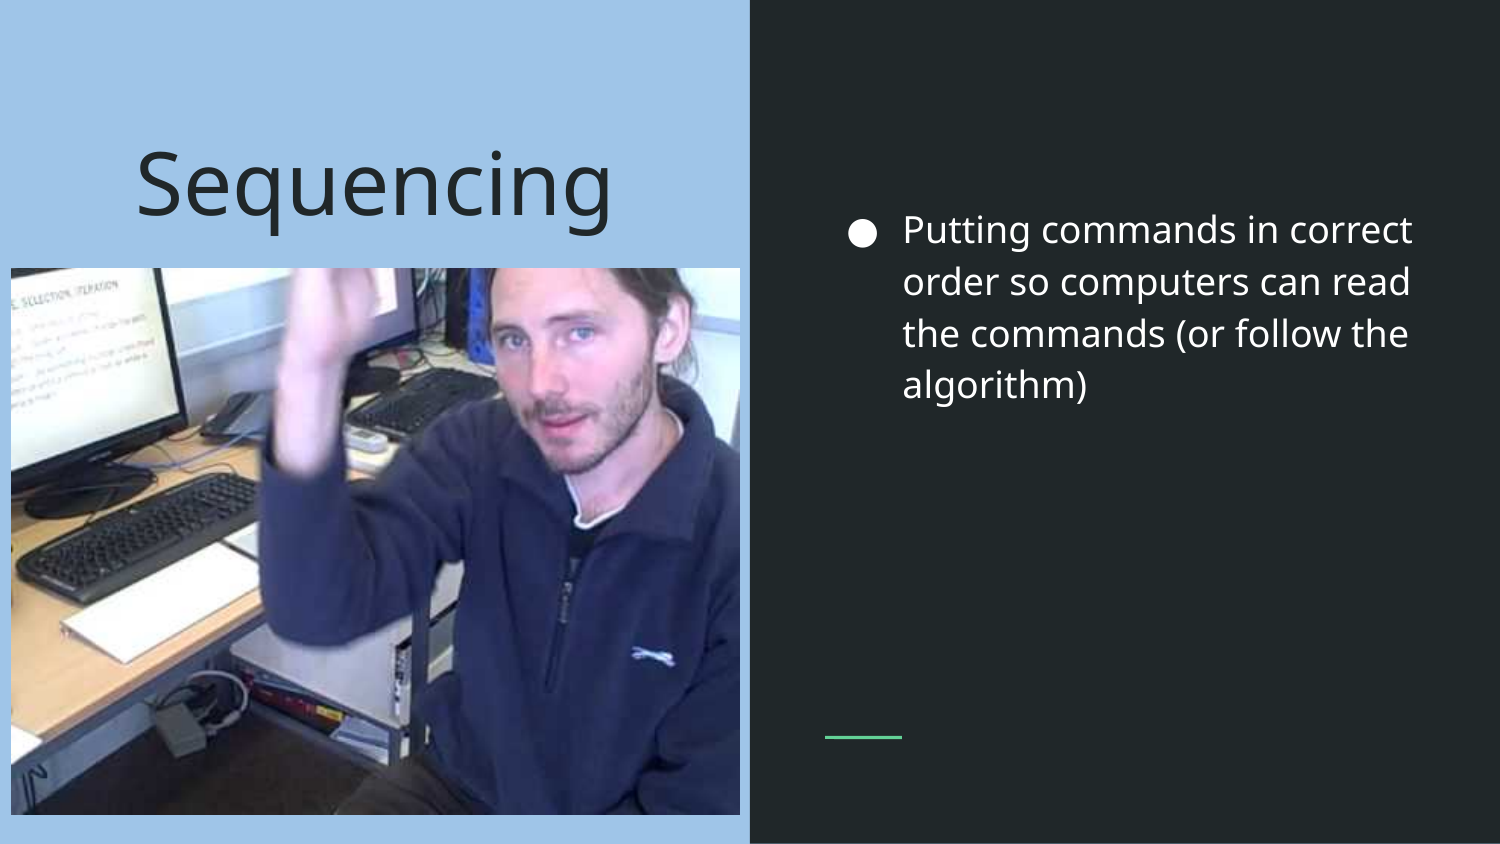

# Sequencing
Putting commands in correct order so computers can read the commands (or follow the algorithm)